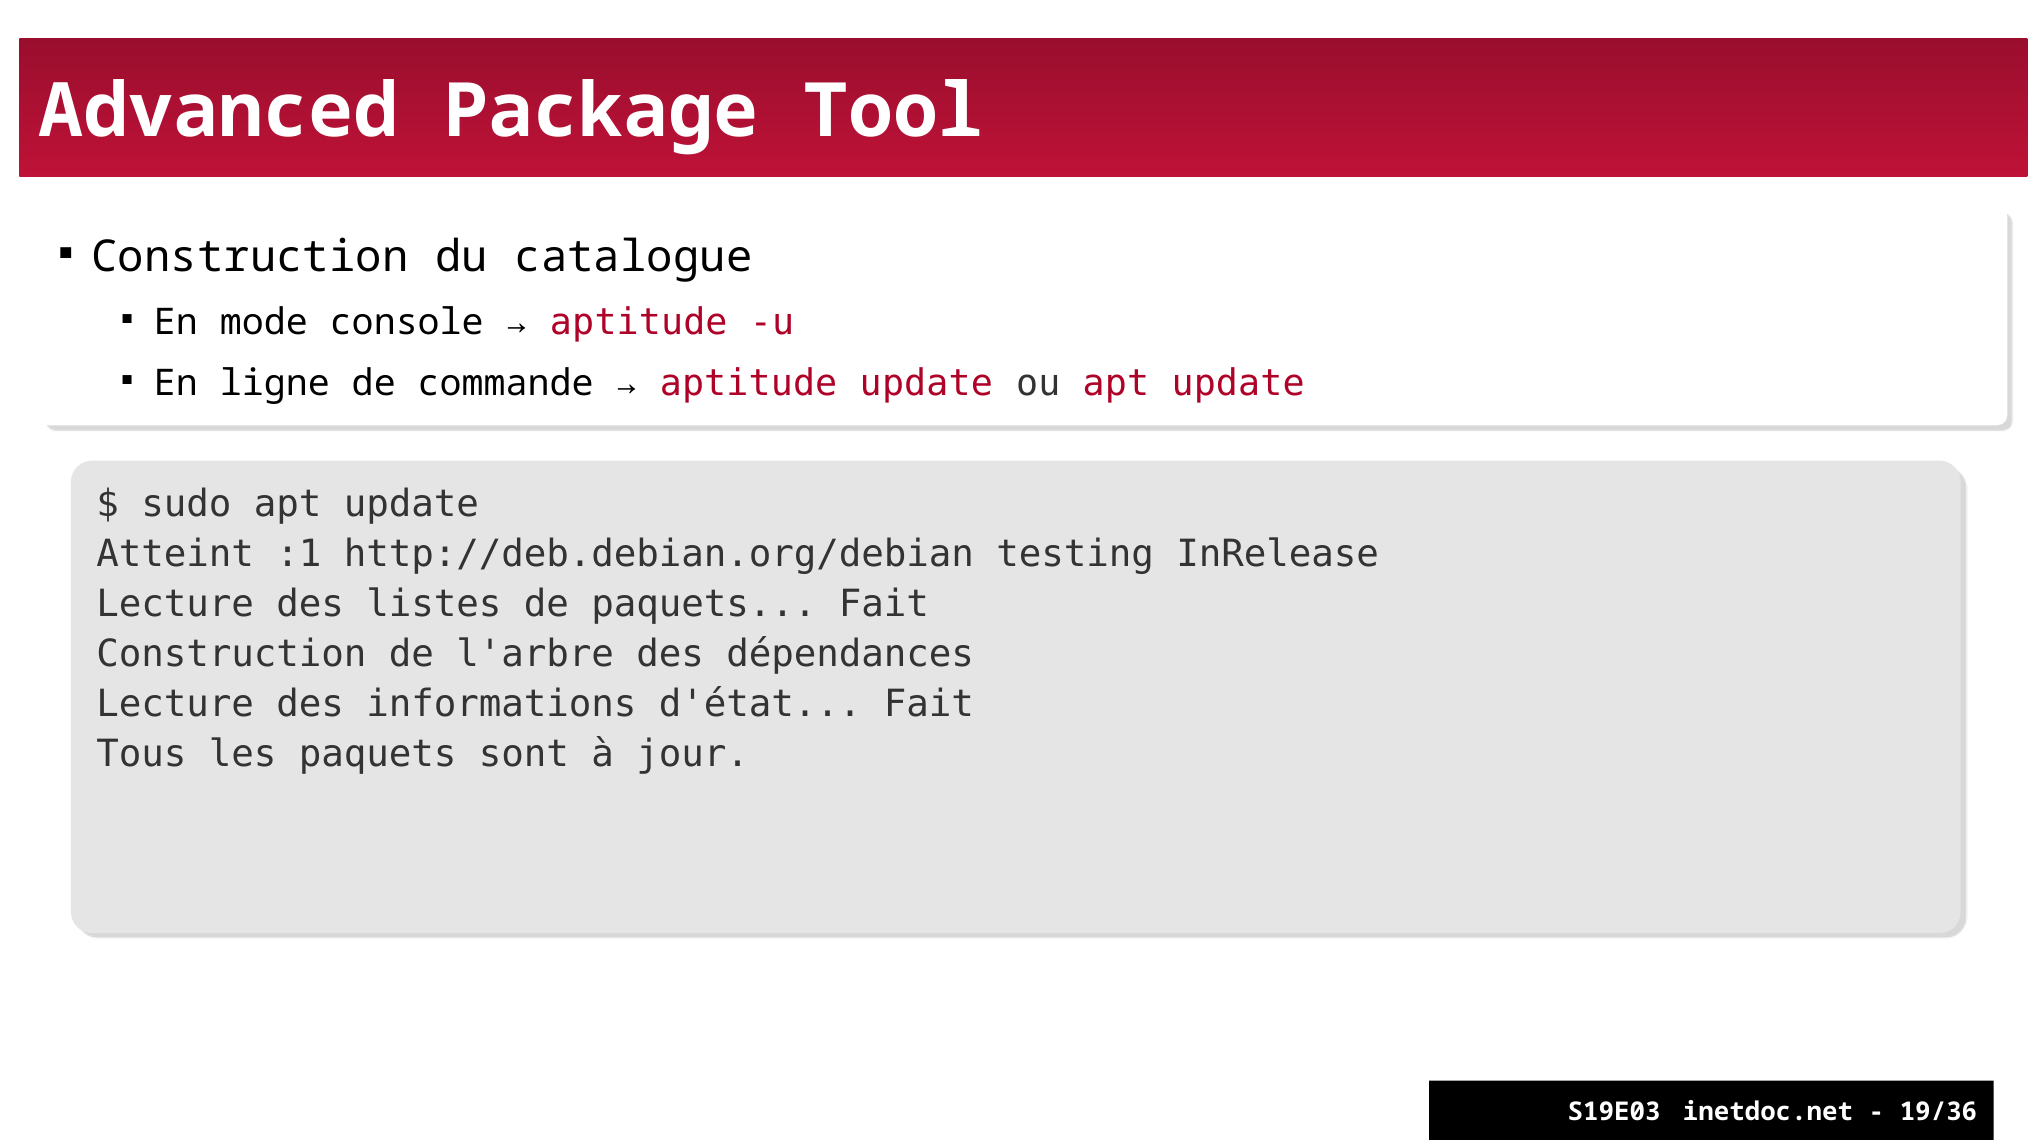

Advanced Package Tool
Construction du catalogue
En mode console → aptitude -u
En ligne de commande → aptitude update ou apt update
$ sudo apt update
Atteint :1 http://deb.debian.org/debian testing InRelease
Lecture des listes de paquets... Fait
Construction de l'arbre des dépendances
Lecture des informations d'état... Fait
Tous les paquets sont à jour.
S19E03	inetdoc.net - /36